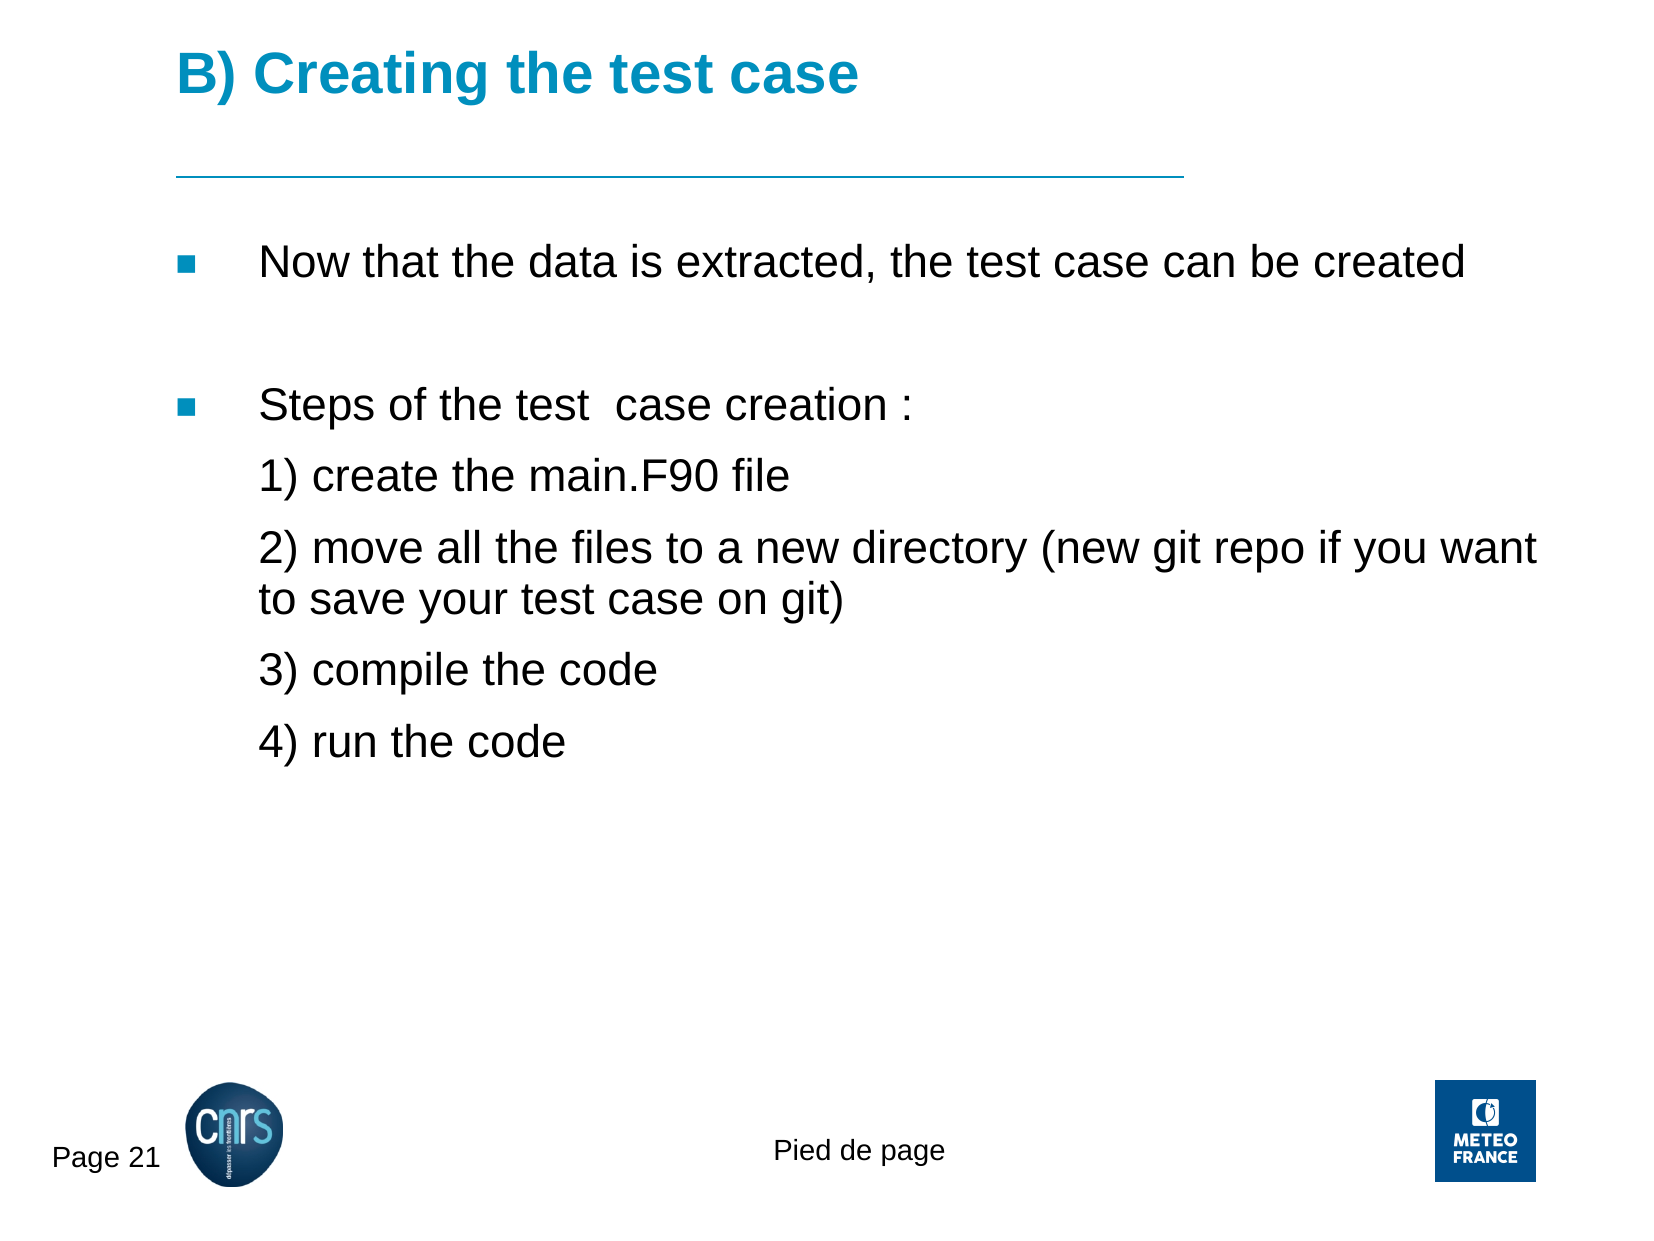

# B) Creating the test case
Now that the data is extracted, the test case can be created
Steps of the test case creation :
1) create the main.F90 file
2) move all the files to a new directory (new git repo if you want to save your test case on git)
3) compile the code
4) run the code
Pied de page
21